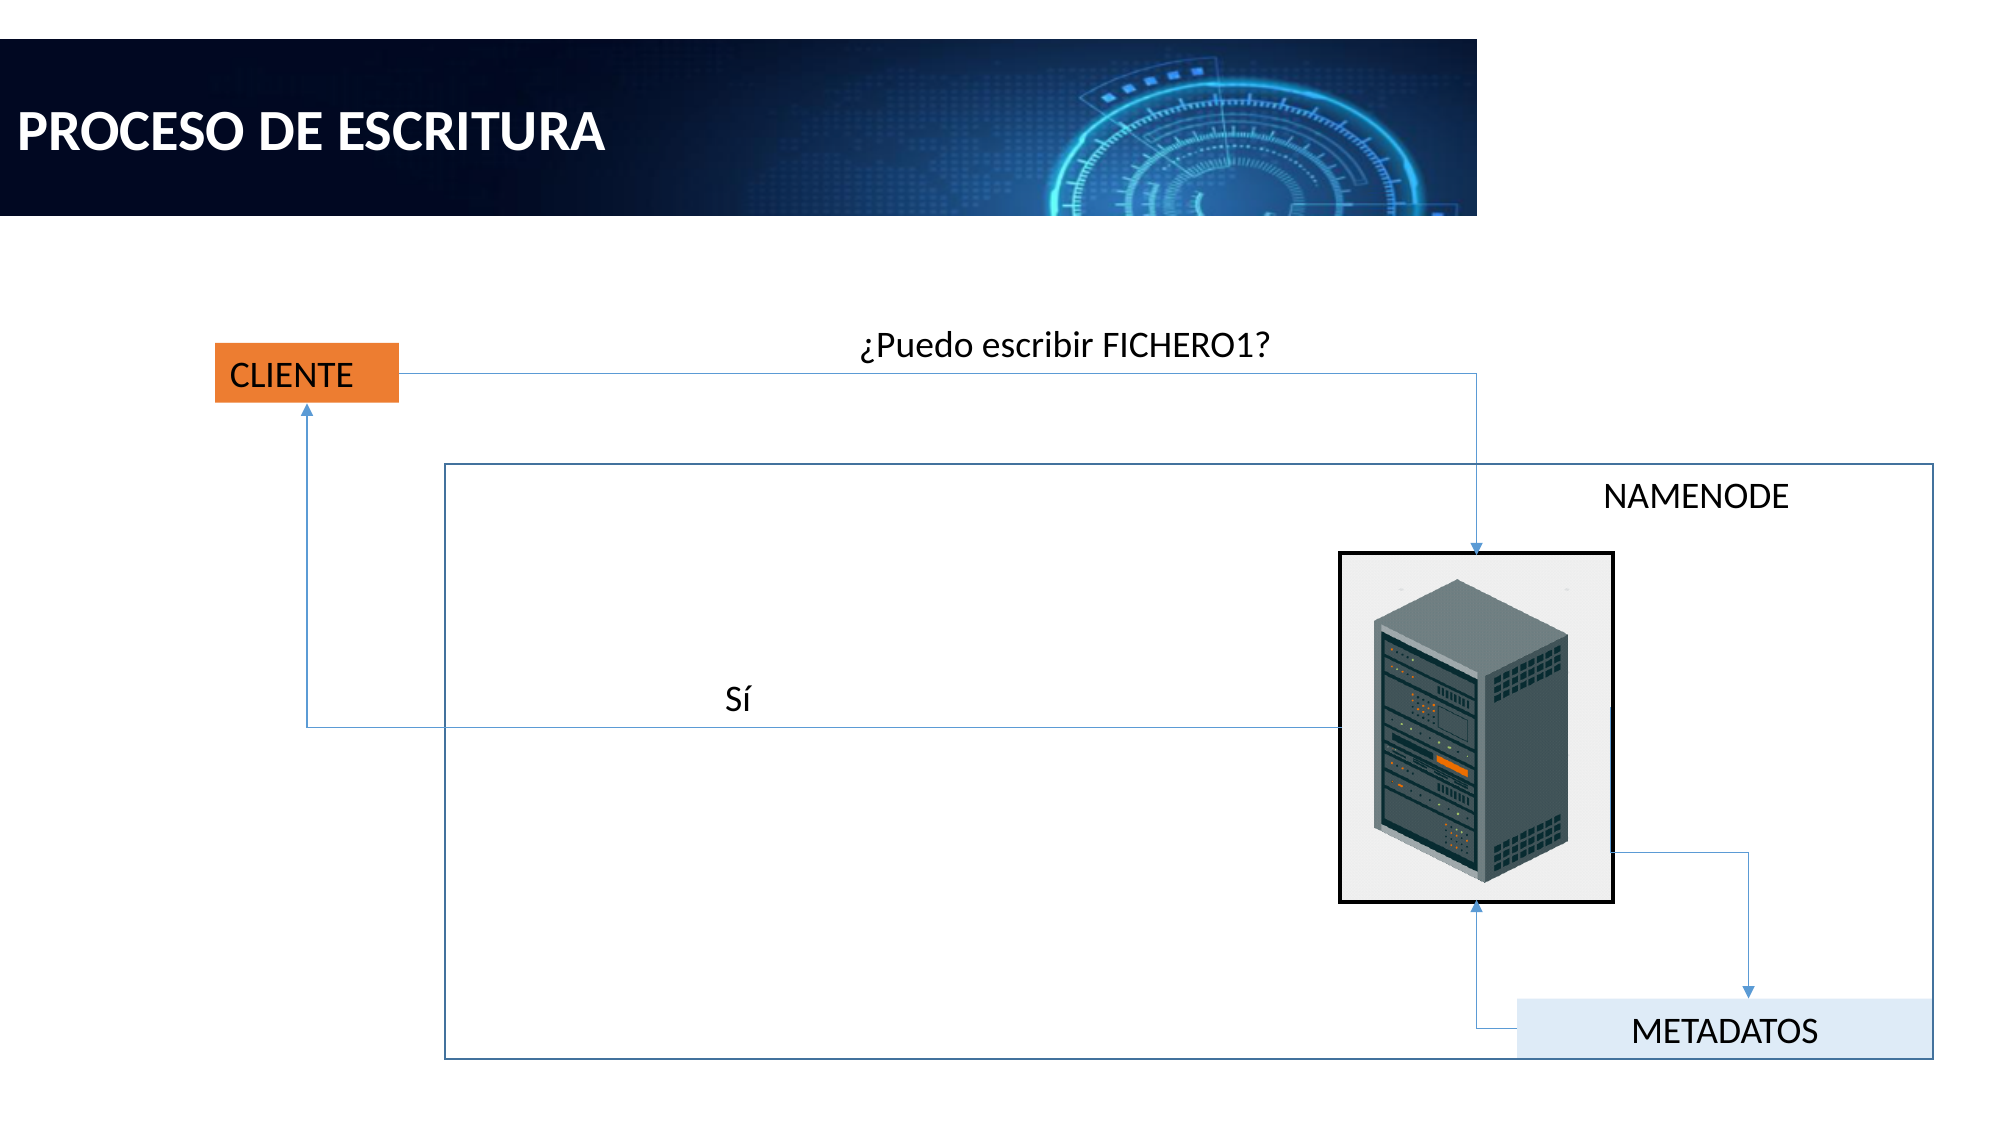

PROCESO DE ESCRITURA
¿Puedo escribir FICHERO1?
CLIENTE
NAMENODE
Sí
METADATOS